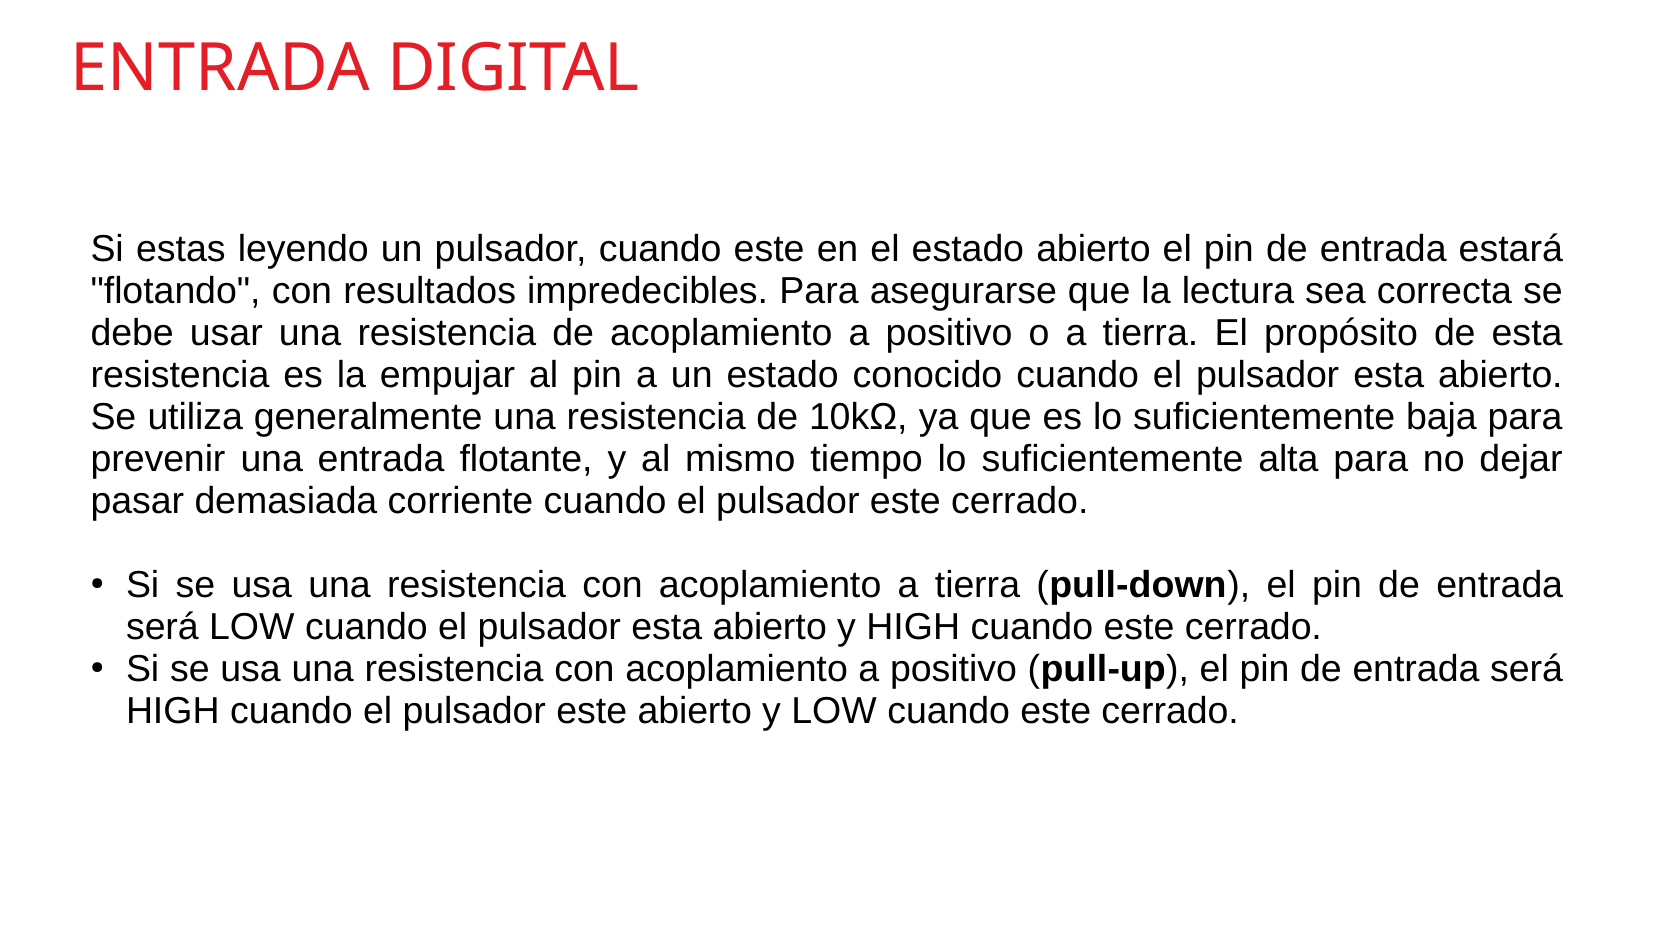

# ENTRADA DIGITAL
Si estas leyendo un pulsador, cuando este en el estado abierto el pin de entrada estará "flotando", con resultados impredecibles. Para asegurarse que la lectura sea correcta se debe usar una resistencia de acoplamiento a positivo o a tierra. El propósito de esta resistencia es la empujar al pin a un estado conocido cuando el pulsador esta abierto. Se utiliza generalmente una resistencia de 10kΩ, ya que es lo suficientemente baja para prevenir una entrada flotante, y al mismo tiempo lo suficientemente alta para no dejar pasar demasiada corriente cuando el pulsador este cerrado.
Si se usa una resistencia con acoplamiento a tierra (pull-down), el pin de entrada será LOW cuando el pulsador esta abierto y HIGH cuando este cerrado.
Si se usa una resistencia con acoplamiento a positivo (pull-up), el pin de entrada será HIGH cuando el pulsador este abierto y LOW cuando este cerrado.